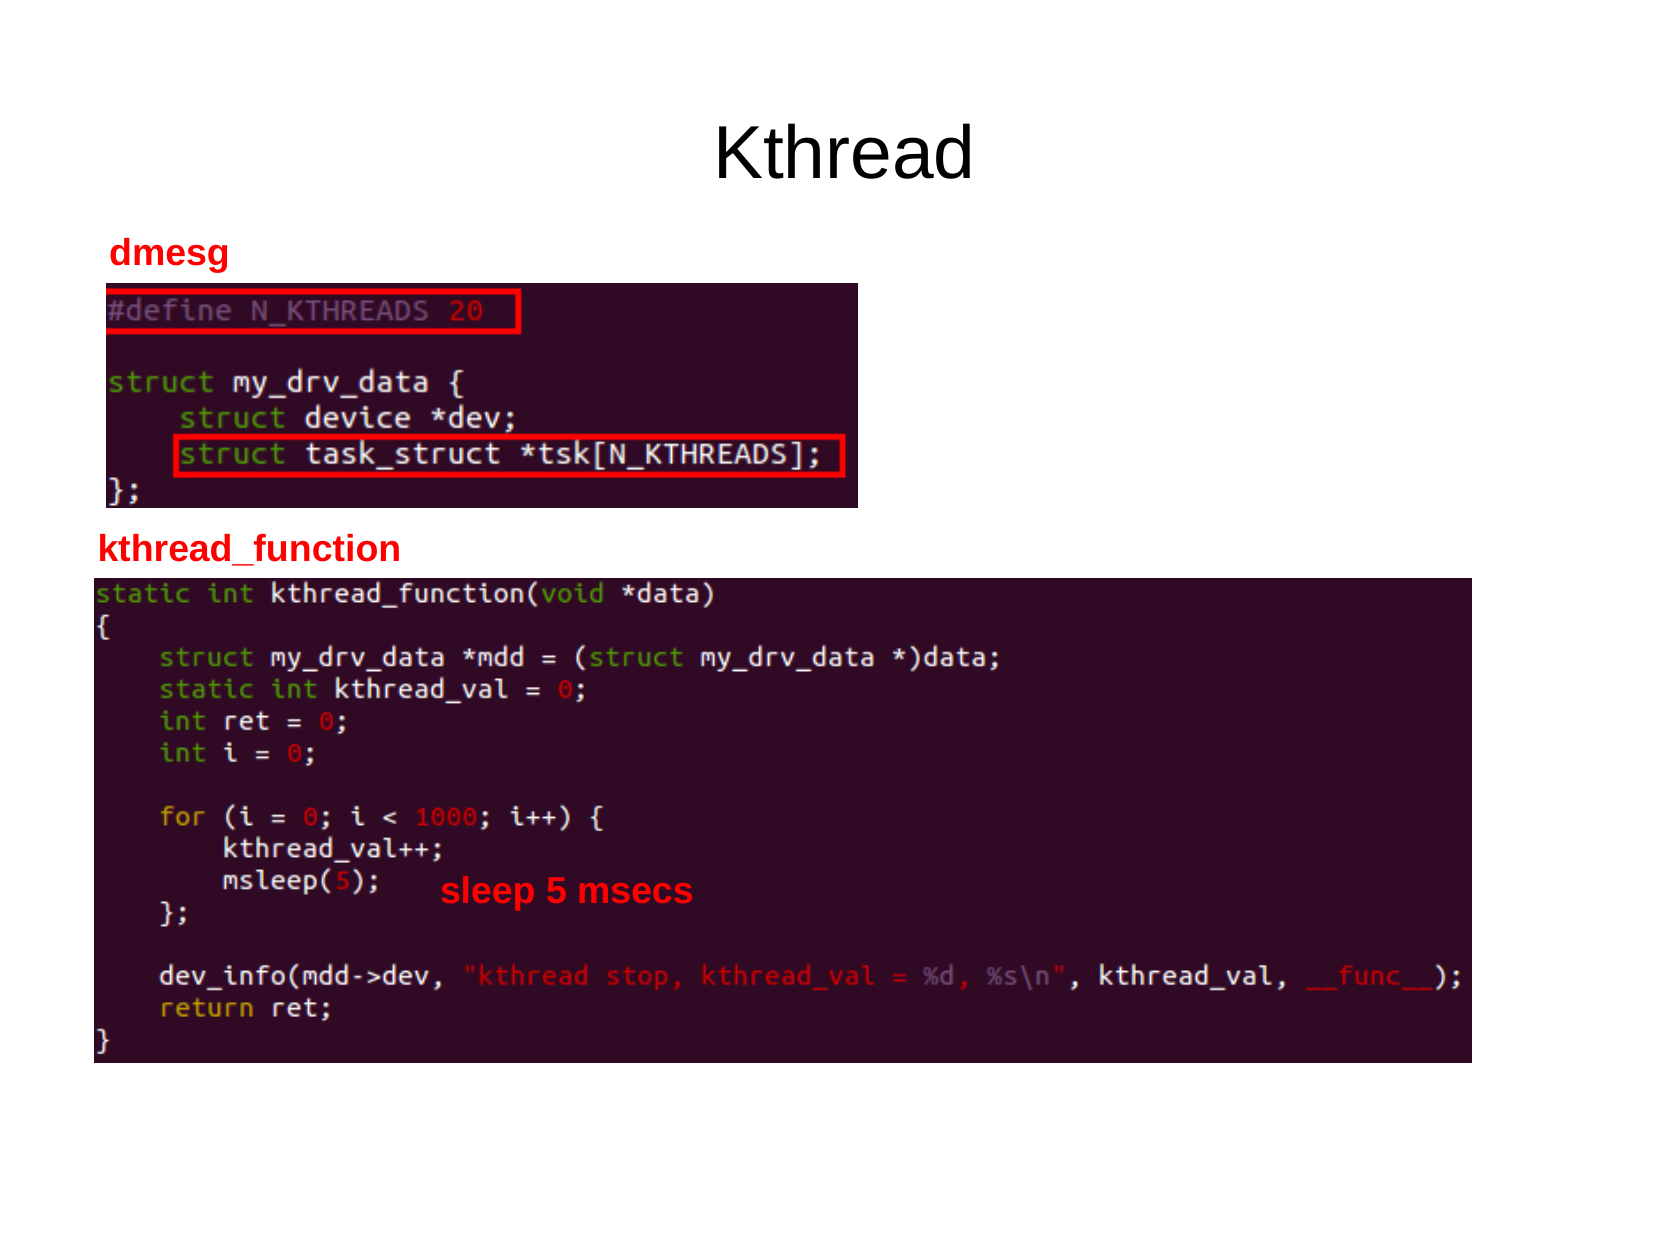

# Kthread
dmesg
kthread_function
sleep 5 msecs